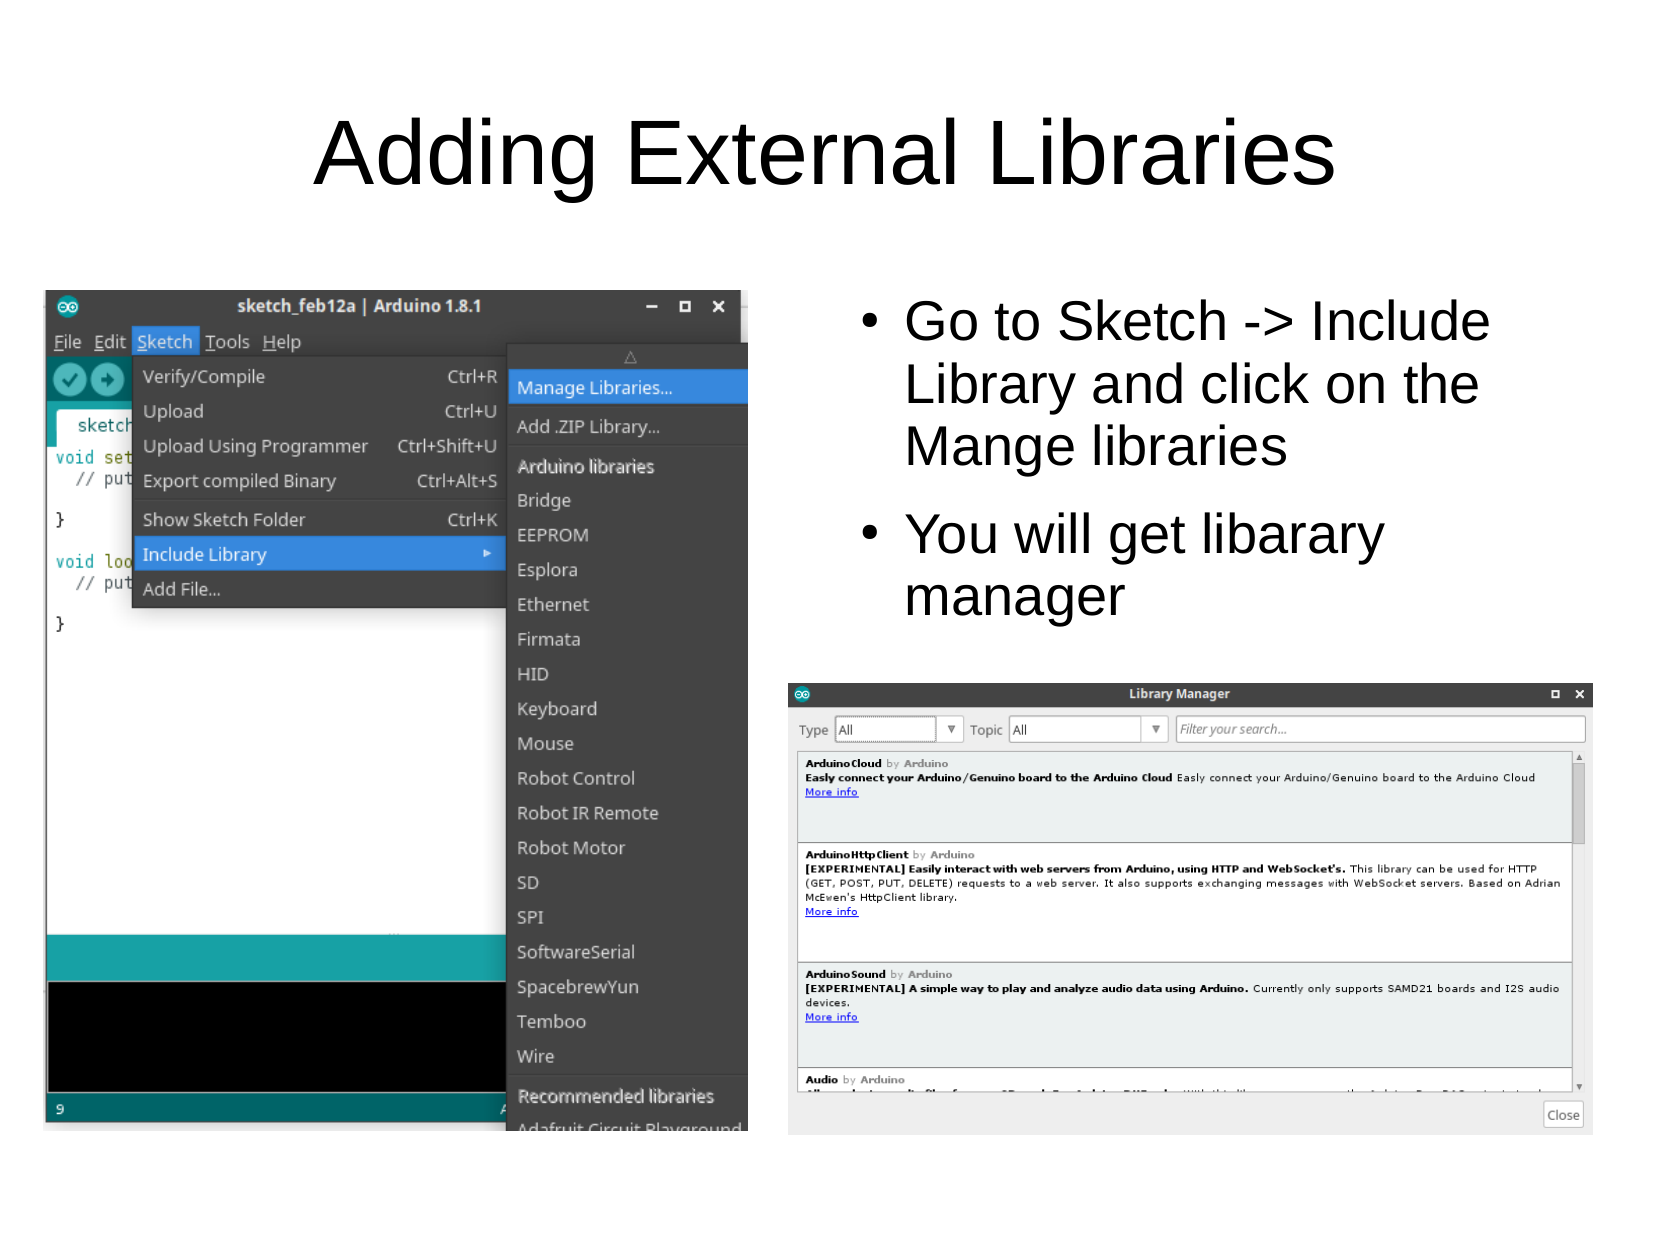

# Adding External Libraries
Go to Sketch -> Include Library and click on the Mange libraries
You will get libarary manager